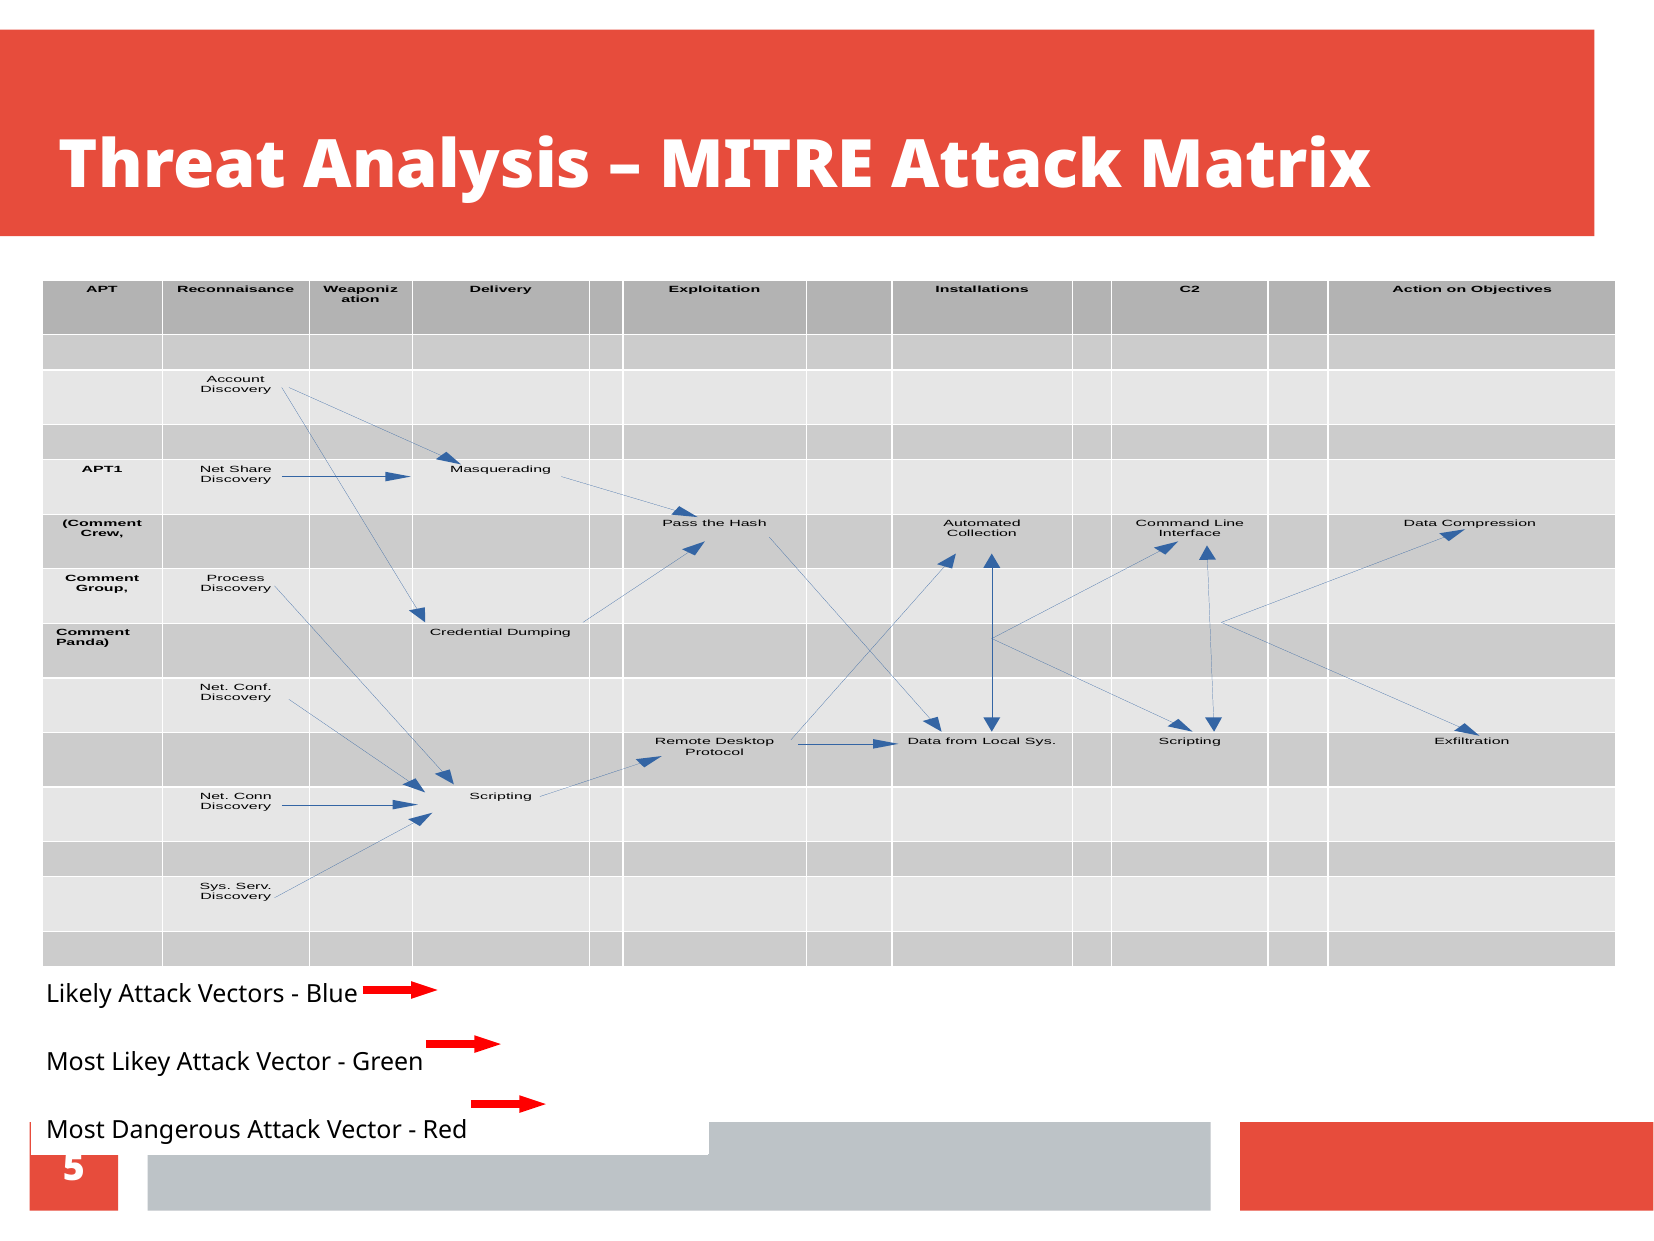

# Threat Analysis – MITRE Attack Matrix
| Likely Attack Vectors - Blue Most Likey Attack Vector - Green Most Dangerous Attack Vector - Red |
| --- |
5